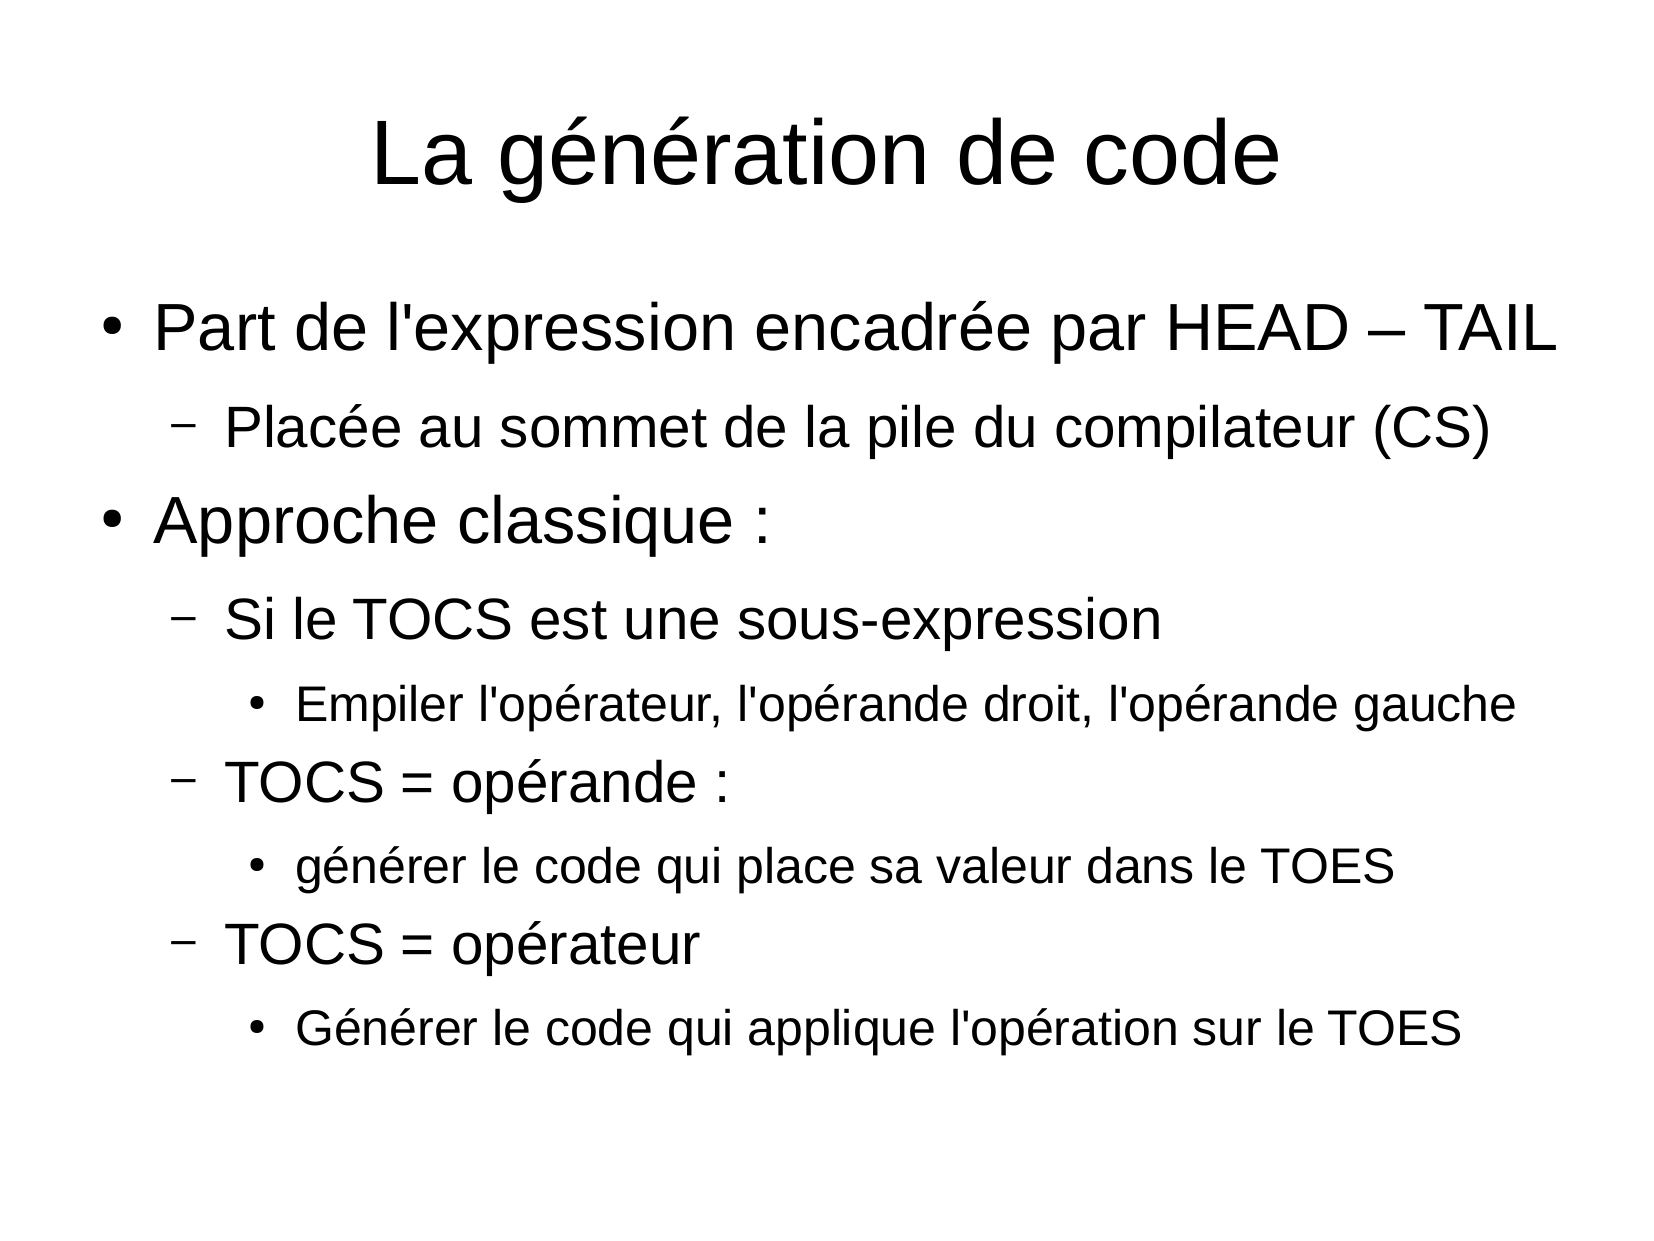

# La génération de code
Part de l'expression encadrée par HEAD – TAIL
Placée au sommet de la pile du compilateur (CS)
Approche classique :
Si le TOCS est une sous-expression
Empiler l'opérateur, l'opérande droit, l'opérande gauche
TOCS = opérande :
générer le code qui place sa valeur dans le TOES
TOCS = opérateur
Générer le code qui applique l'opération sur le TOES